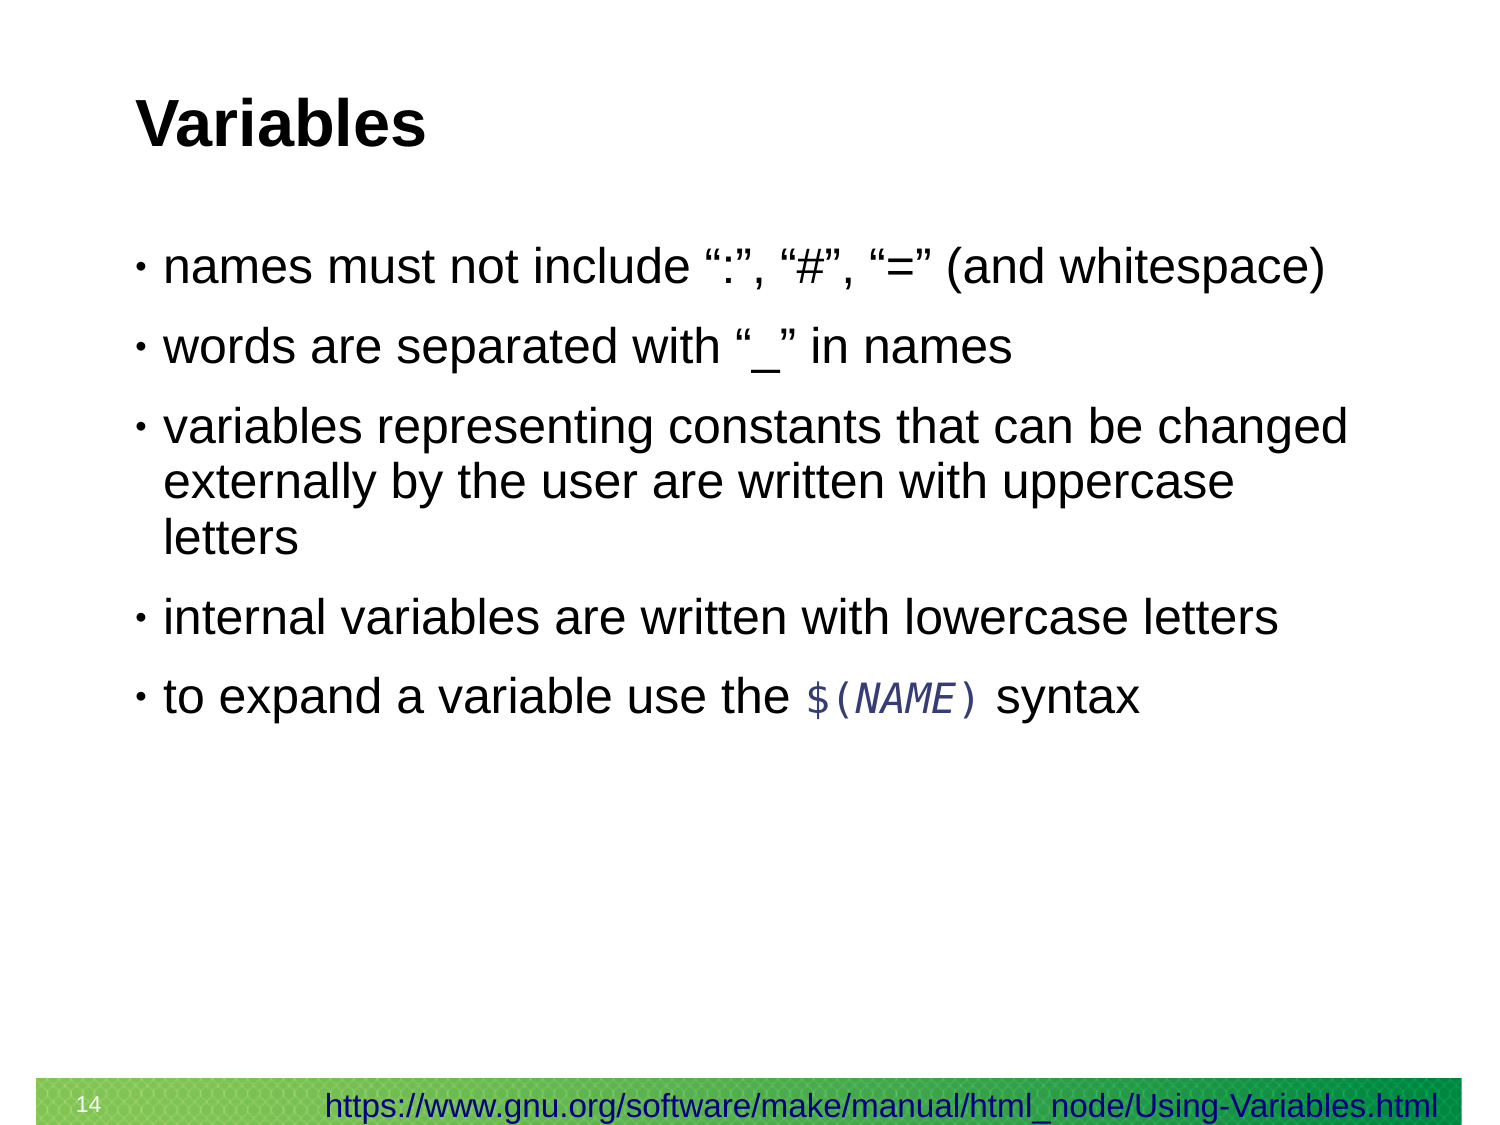

# Variables
names must not include “:”, “#”, “=” (and whitespace)
words are separated with “_” in names
variables representing constants that can be changed externally by the user are written with uppercase letters
internal variables are written with lowercase letters
to expand a variable use the $(NAME) syntax
https://www.gnu.org/software/make/manual/html_node/Using-Variables.html